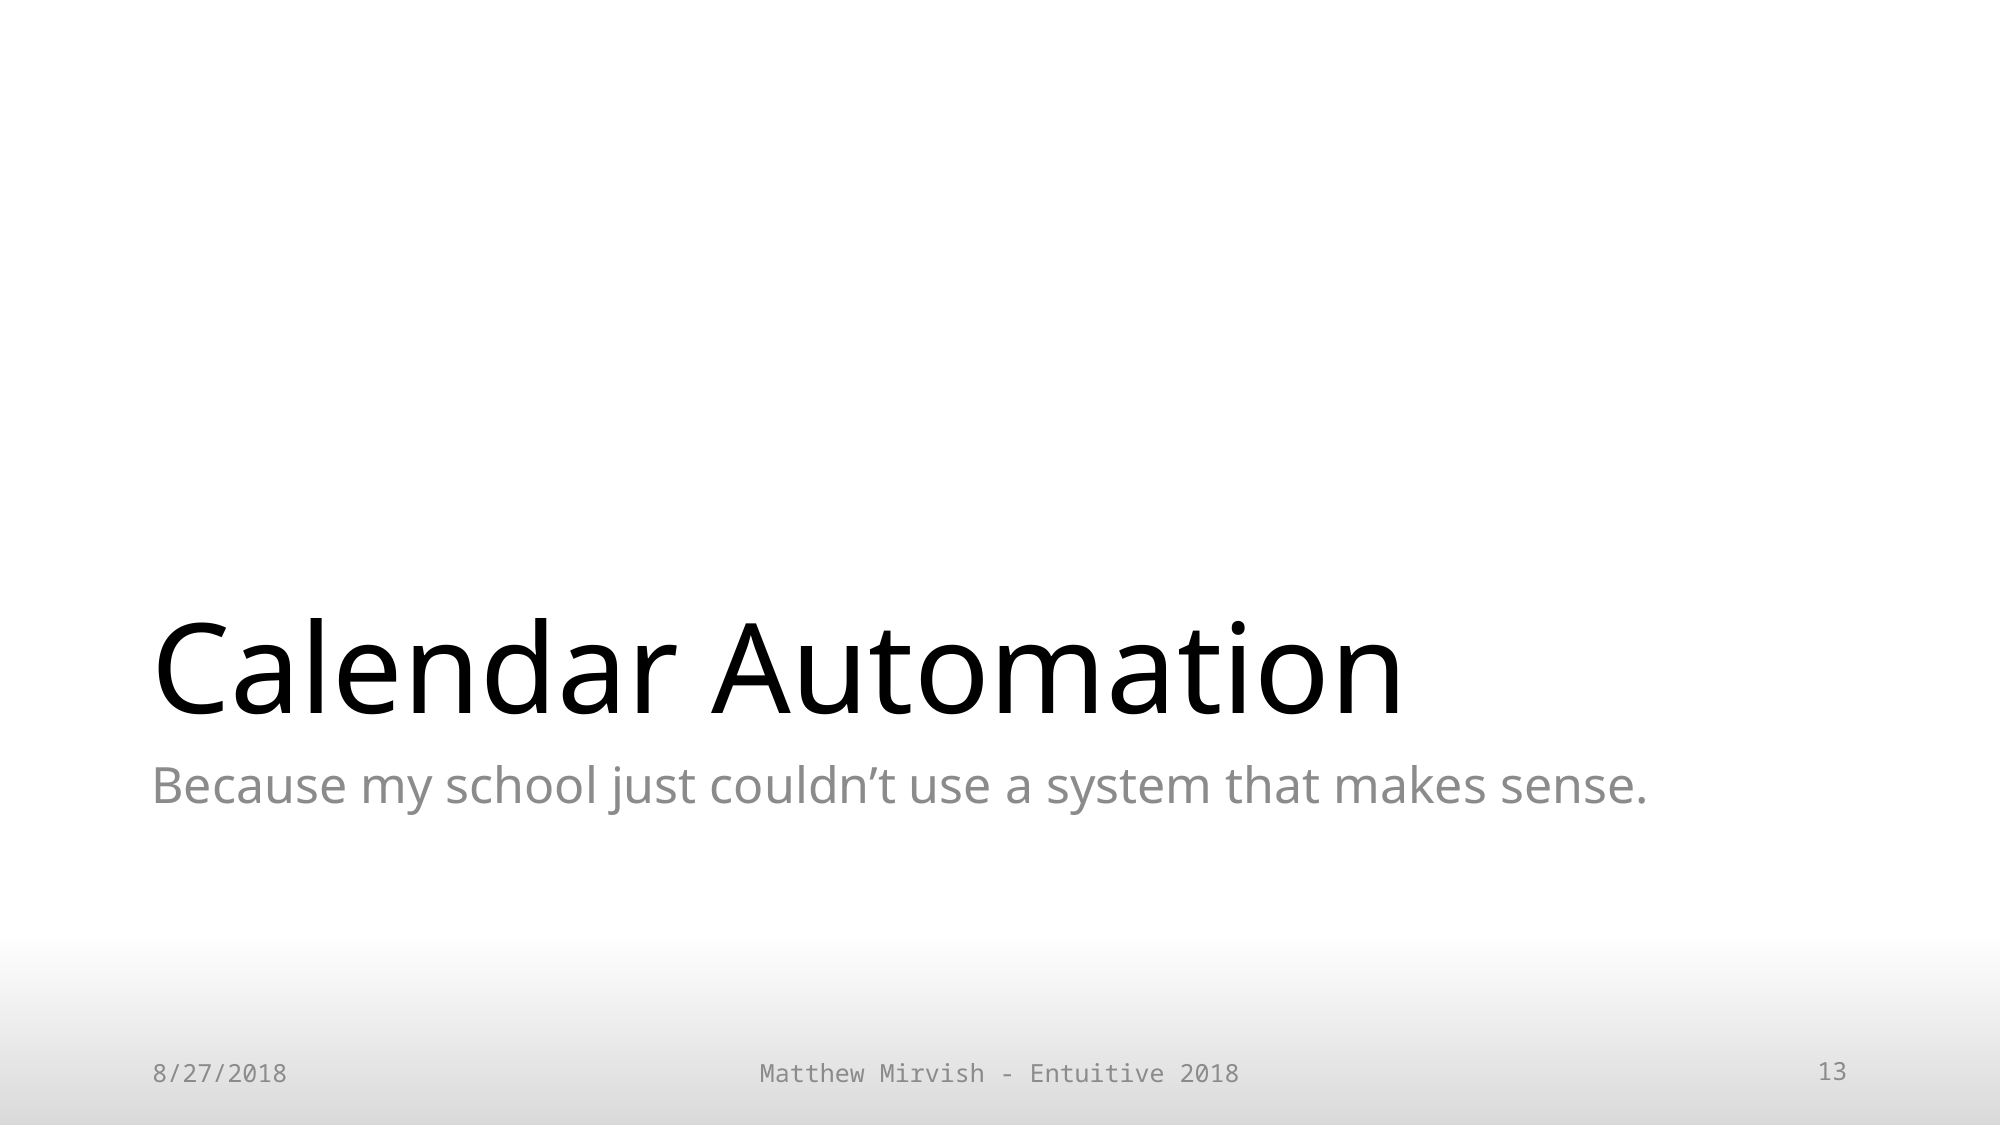

# Calendar Automation
Because my school just couldn’t use a system that makes sense.
8/27/2018
Matthew Mirvish - Entuitive 2018